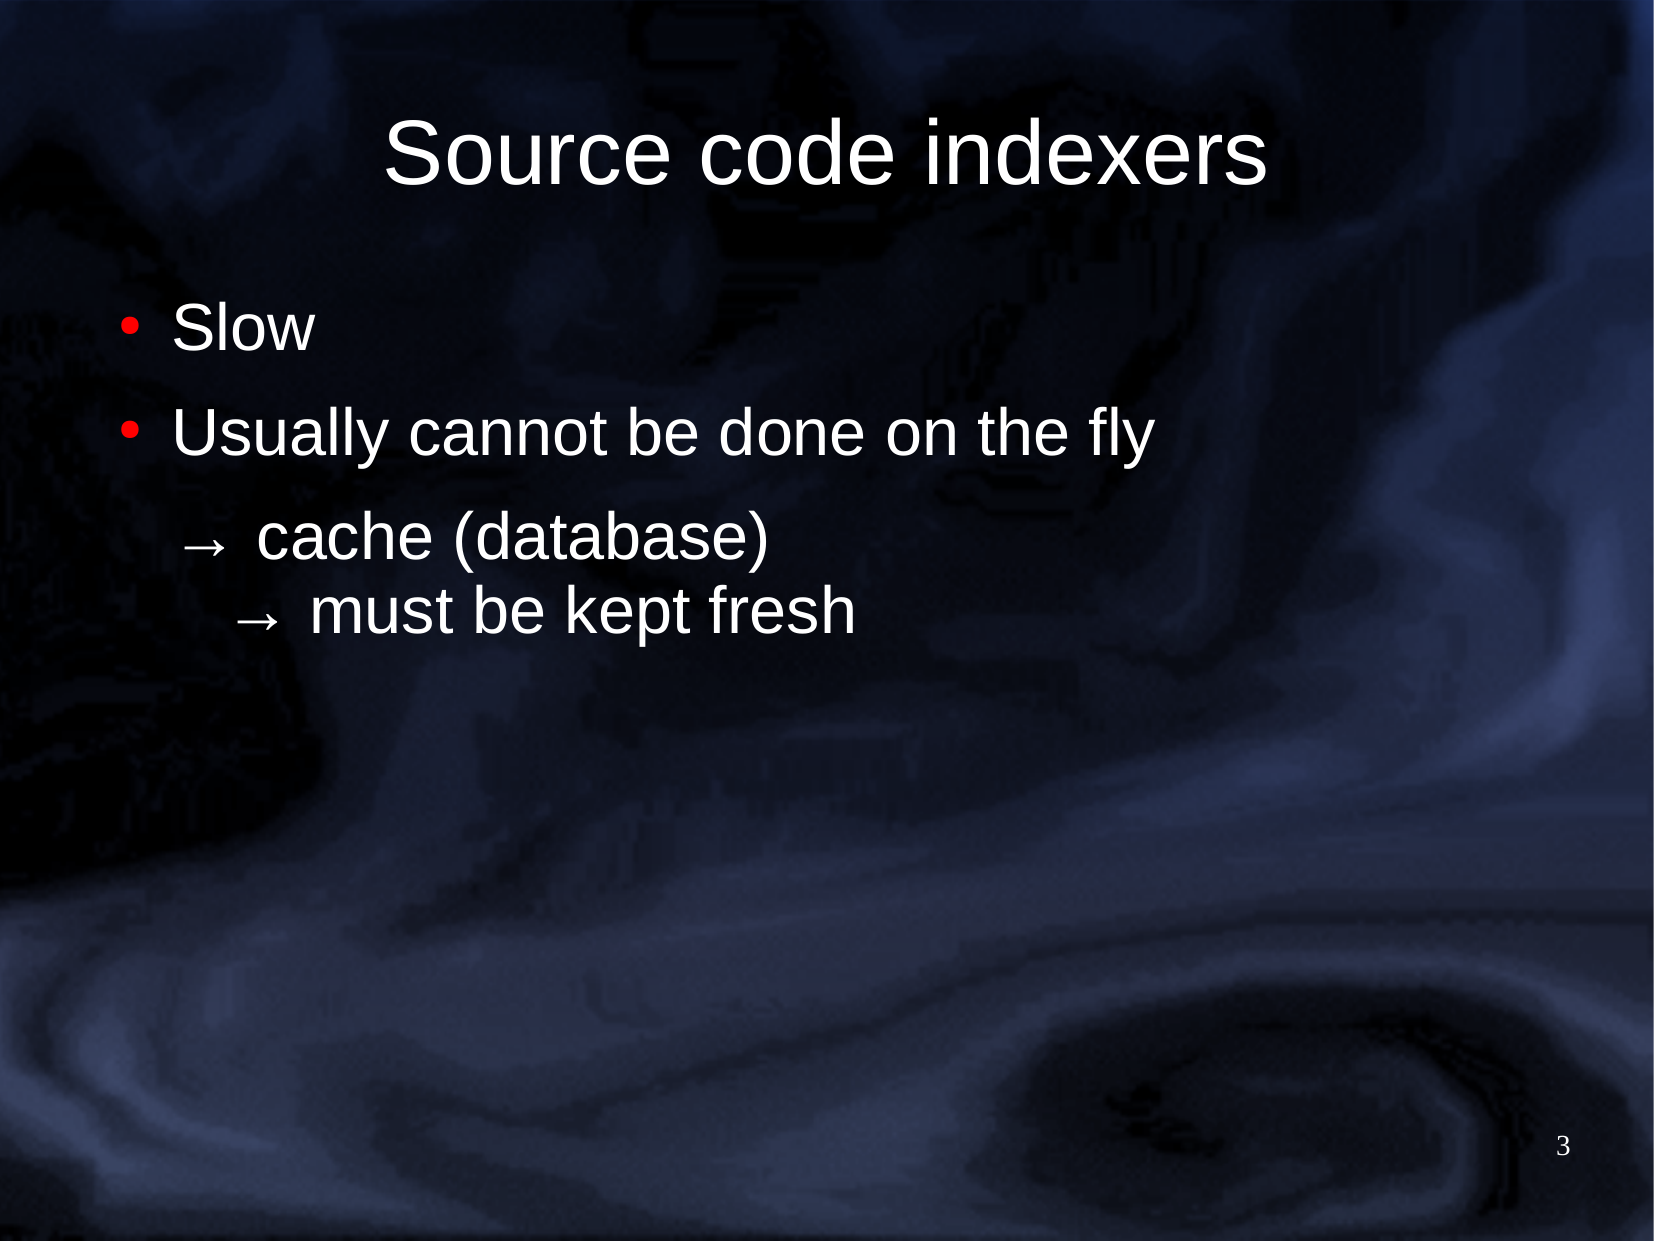

# Source code indexers
Slow
Usually cannot be done on the fly
→ cache (database)
→ must be kept fresh
3